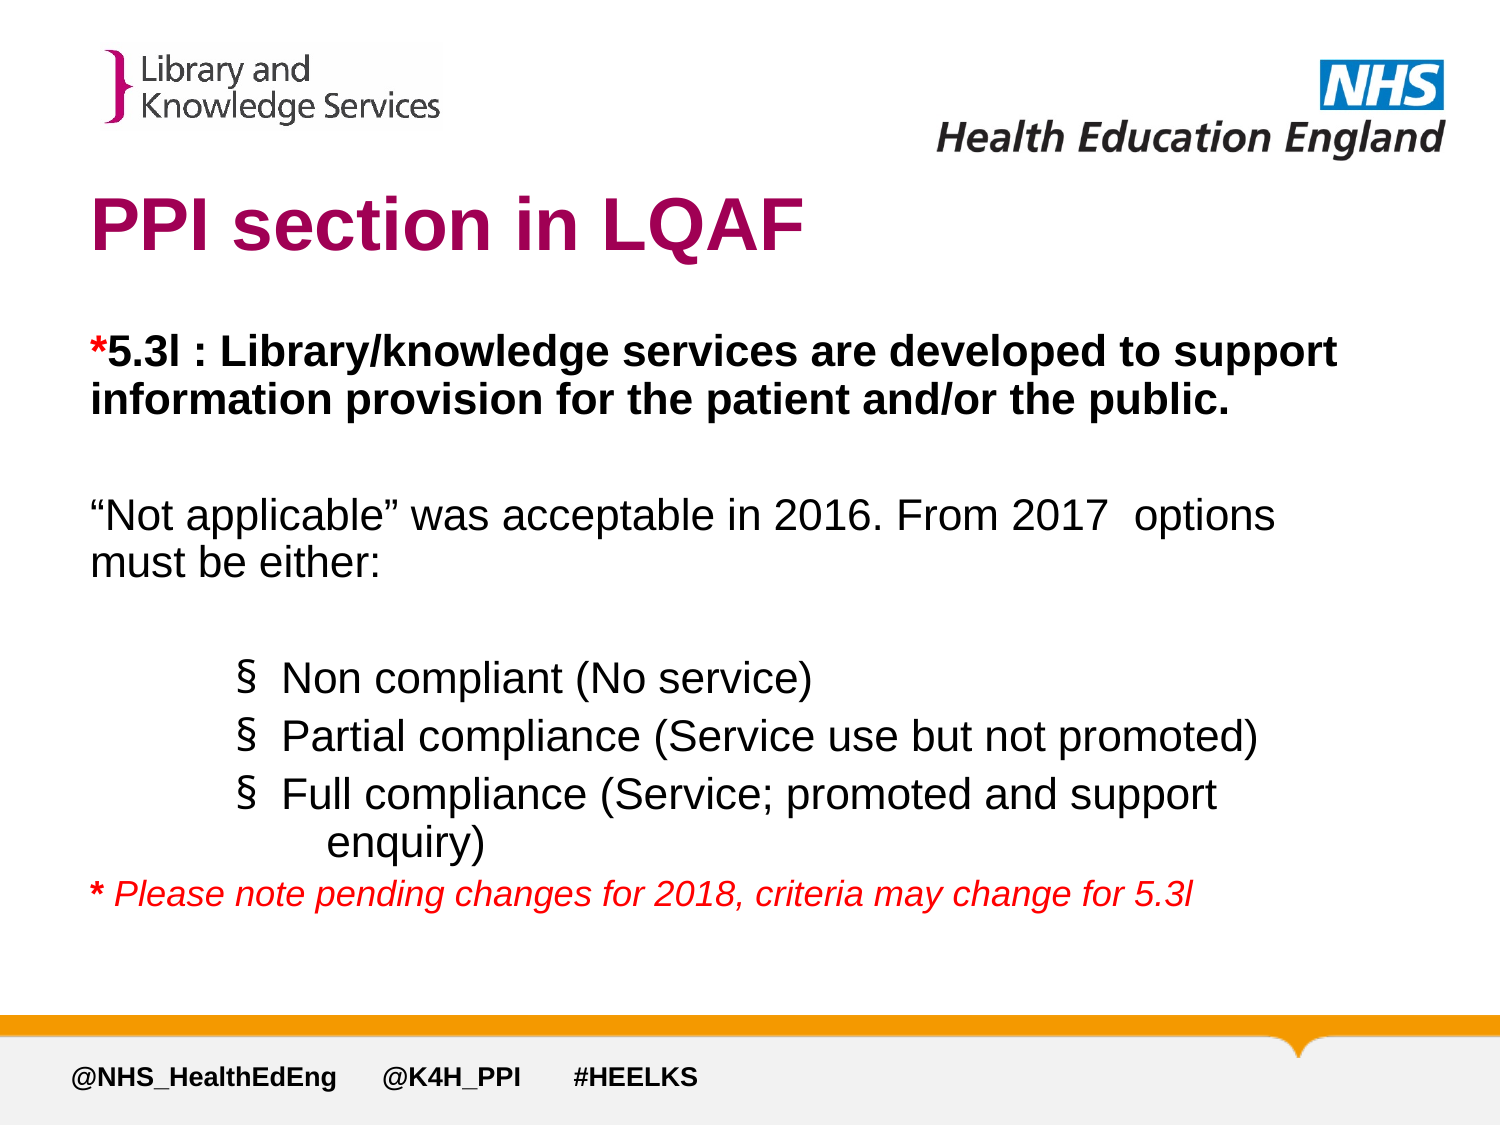

# PPI section in LQAF
*5.3l : Library/knowledge services are developed to support information provision for the patient and/or the public.
“Not applicable” was acceptable in 2016. From 2017 options must be either:
Non compliant (No service)
Partial compliance (Service use but not promoted)
Full compliance (Service; promoted and support enquiry)
* Please note pending changes for 2018, criteria may change for 5.3l
@NHS_HealthEdEng @K4H_PPI #HEELKS